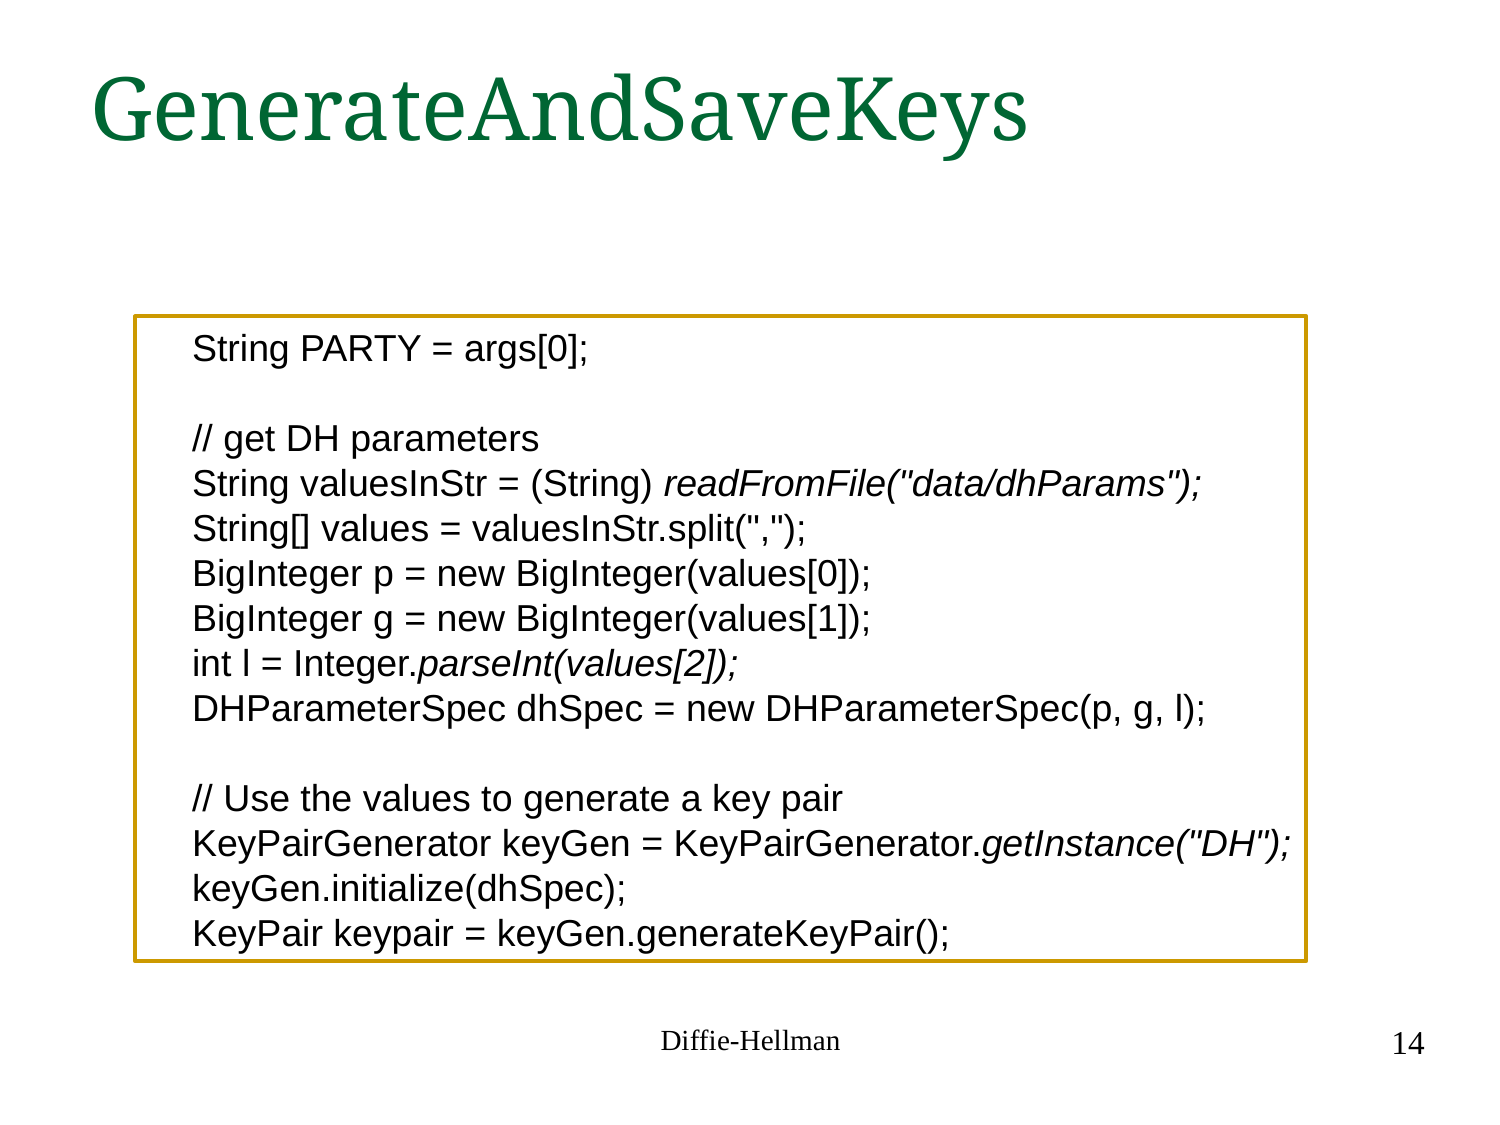

# GenerateAndSaveKeys
 String PARTY = args[0];
 // get DH parameters
 String valuesInStr = (String) readFromFile("data/dhParams");
 String[] values = valuesInStr.split(",");
 BigInteger p = new BigInteger(values[0]);
 BigInteger g = new BigInteger(values[1]);
 int l = Integer.parseInt(values[2]);
 DHParameterSpec dhSpec = new DHParameterSpec(p, g, l);
 // Use the values to generate a key pair
 KeyPairGenerator keyGen = KeyPairGenerator.getInstance("DH");
 keyGen.initialize(dhSpec);
 KeyPair keypair = keyGen.generateKeyPair();
Diffie-Hellman
14